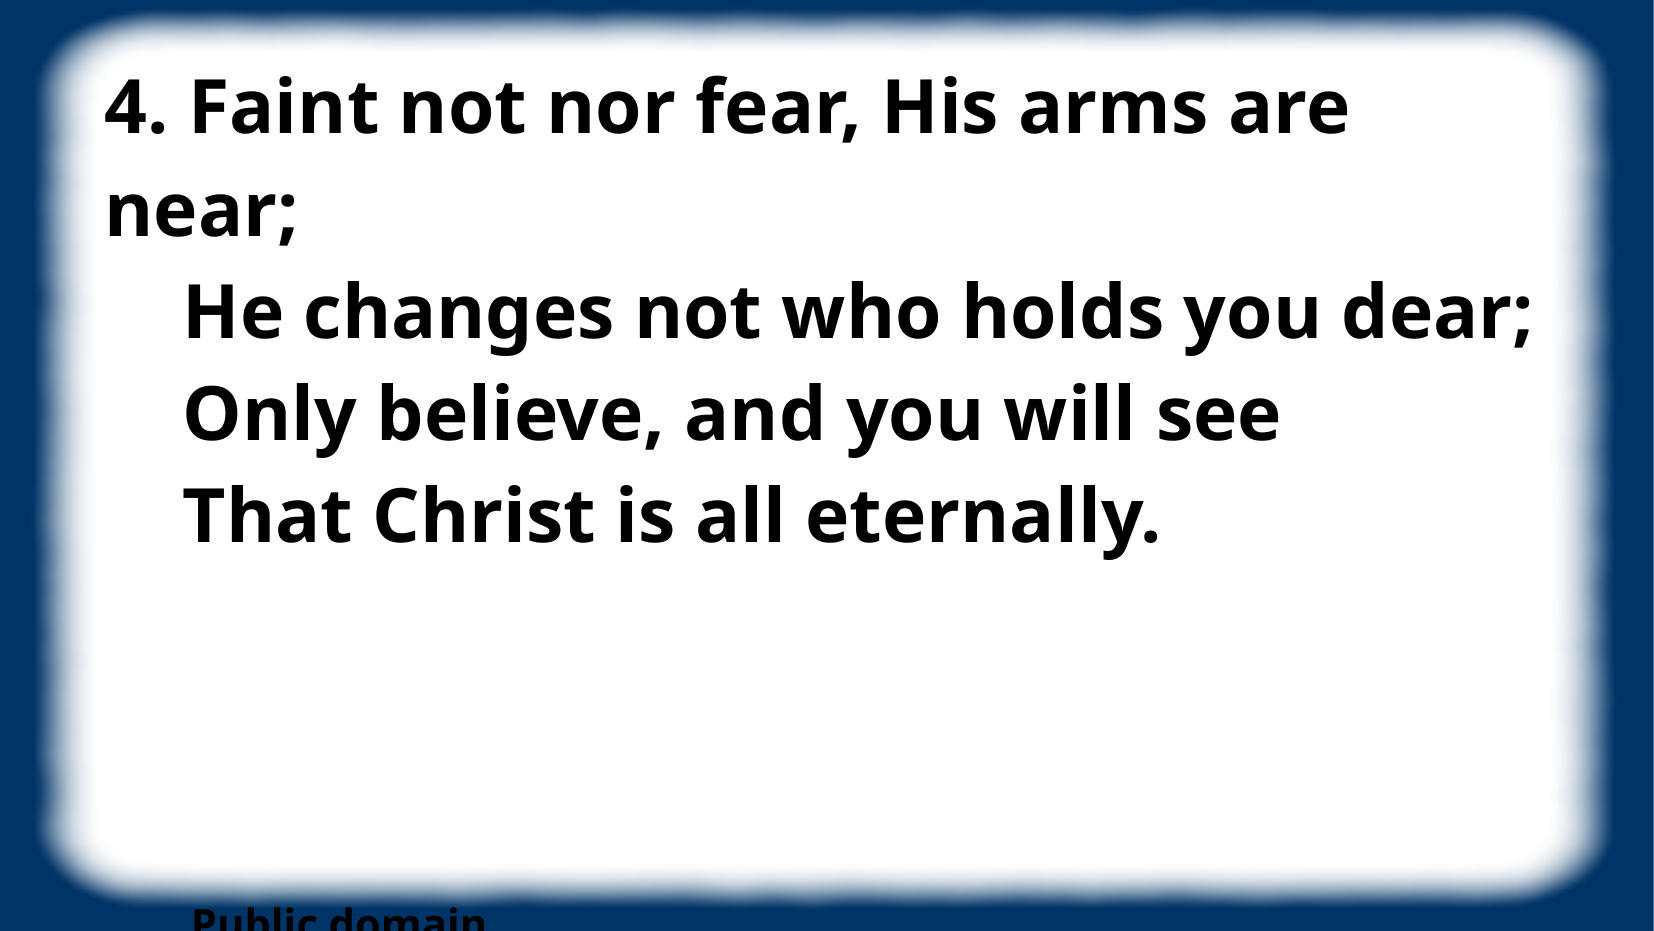

4. Faint not nor fear, His arms are near;
 He changes not who holds you dear;
 Only believe, and you will see
 That Christ is all eternally.
 Public domain